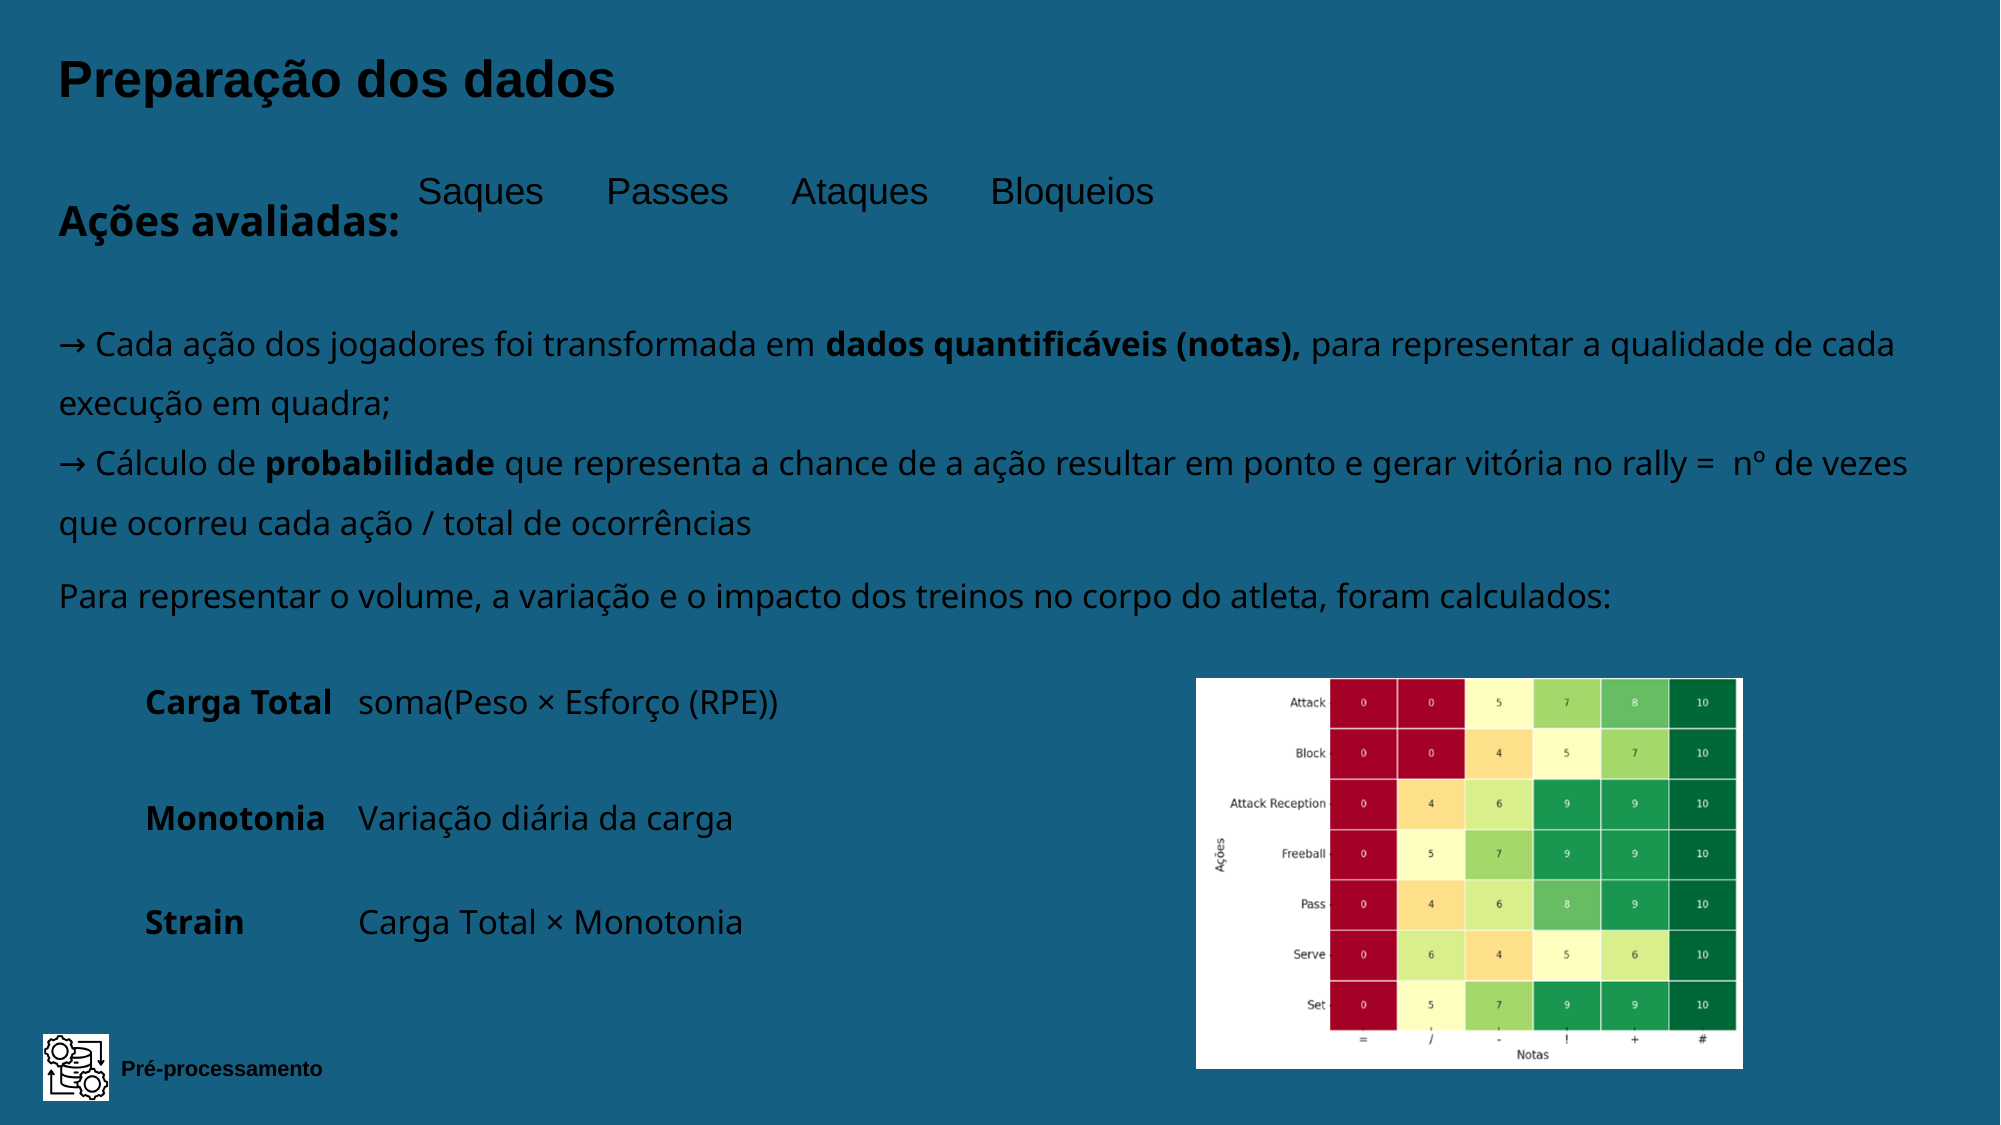

# Preparação dos dados
| Saques | Passes | Ataques | Bloqueios |
| --- | --- | --- | --- |
Ações avaliadas:
→ Cada ação dos jogadores foi transformada em dados quantificáveis (notas), para representar a qualidade de cada execução em quadra;
→ Cálculo de probabilidade que representa a chance de a ação resultar em ponto e gerar vitória no rally =  nº de vezes que ocorreu cada ação / total de ocorrências
Para representar o volume, a variação e o impacto dos treinos no corpo do atleta, foram calculados:
| Carga Total | soma(Peso × Esforço (RPE)) |
| --- | --- |
| Monotonia | Variação diária da carga |
| Strain | Carga Total × Monotonia |
Pré-processamento